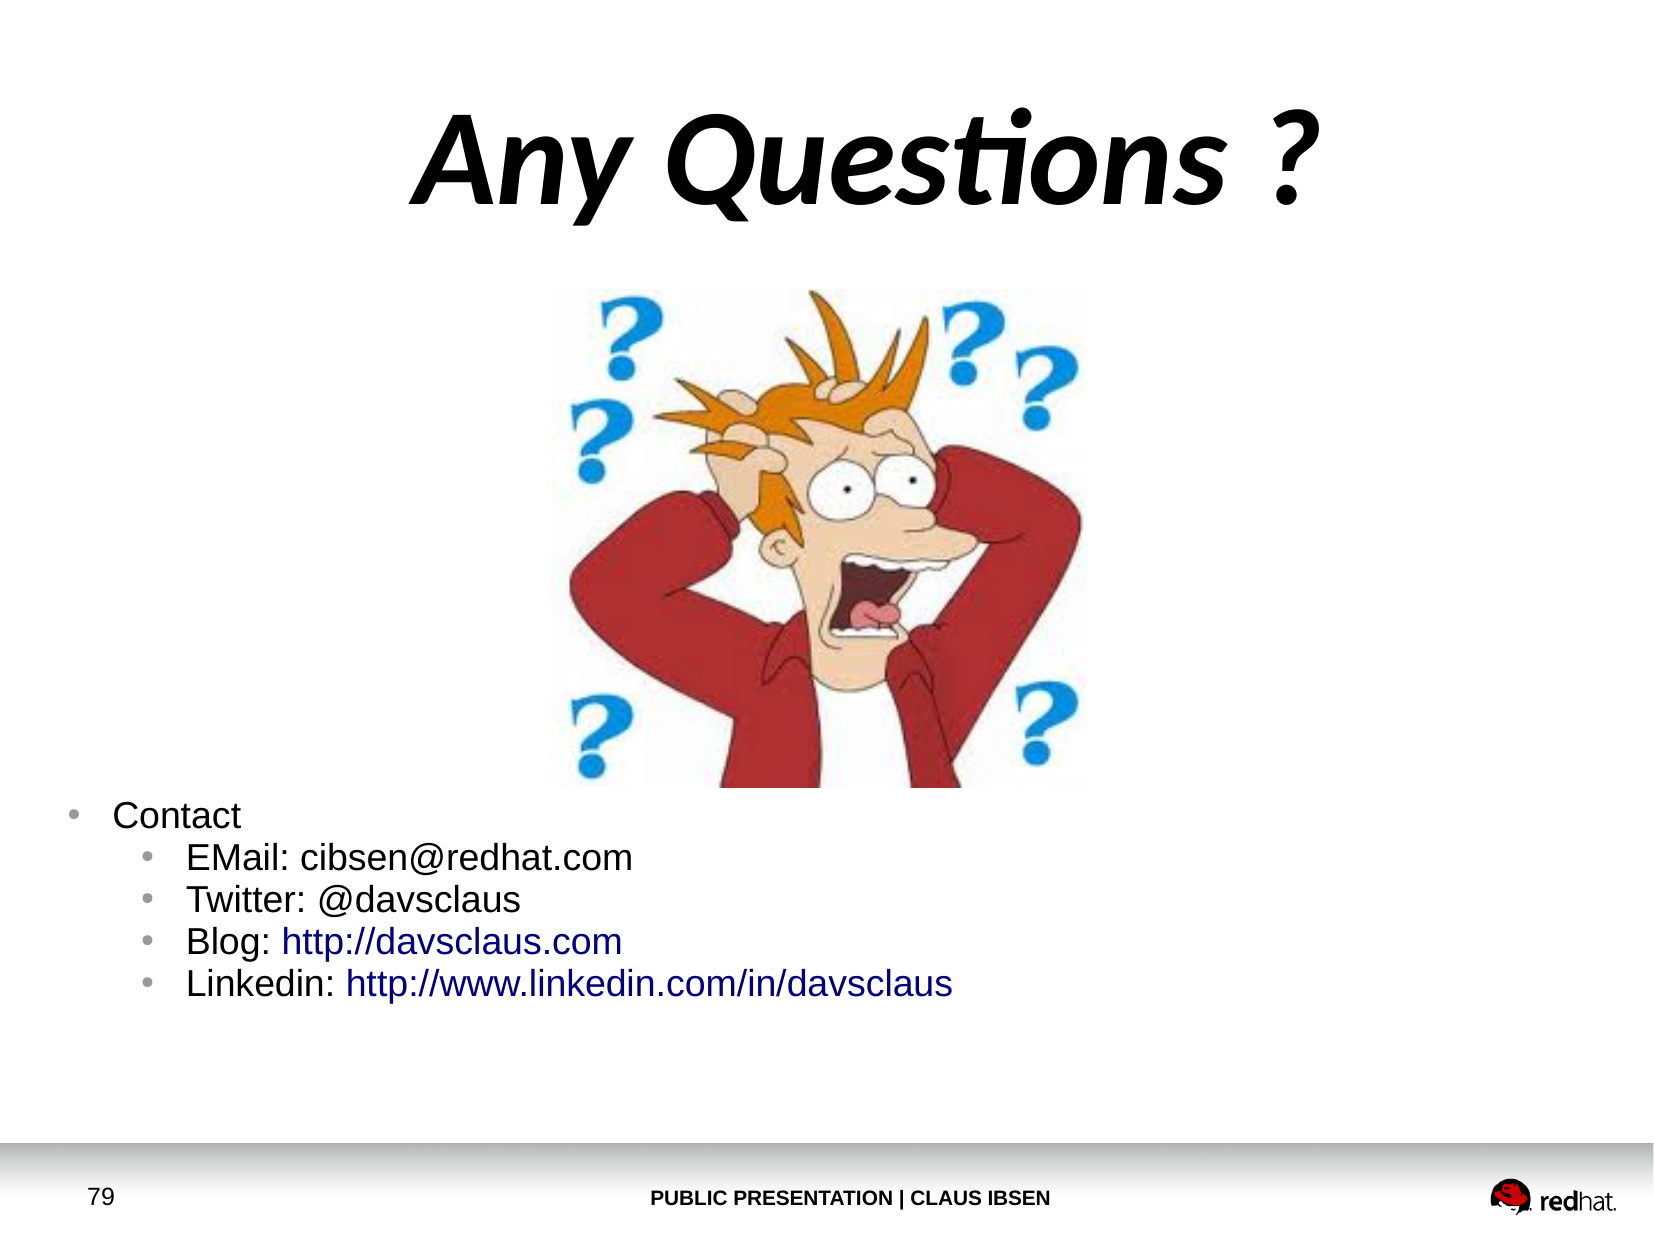

# Any Questions ?
Contact
EMail: cibsen@redhat.com
Twitter: @davsclaus
Blog: http://davsclaus.com
Linkedin: http://www.linkedin.com/in/davsclaus